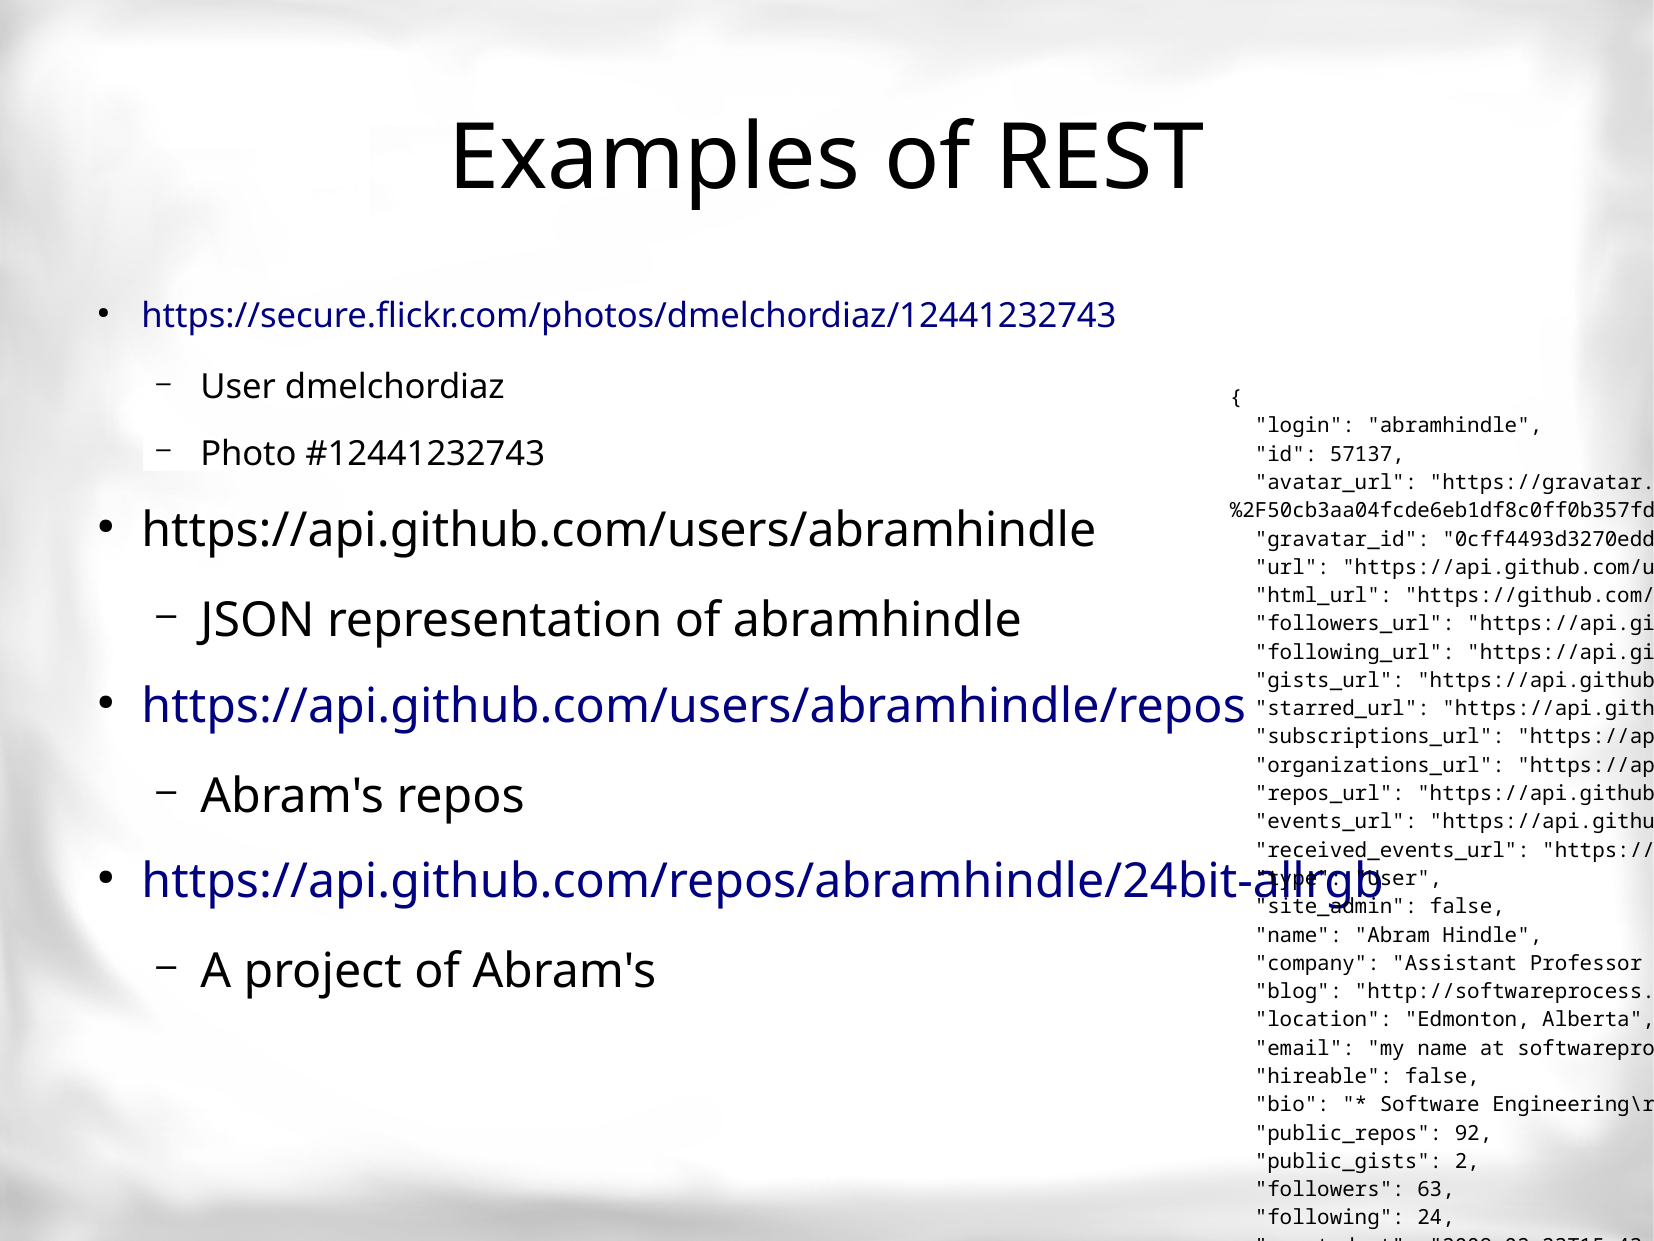

# Examples of REST
https://secure.flickr.com/photos/dmelchordiaz/12441232743
User dmelchordiaz
Photo #12441232743
https://api.github.com/users/abramhindle
JSON representation of abramhindle
https://api.github.com/users/abramhindle/repos
Abram's repos
https://api.github.com/repos/abramhindle/24bit-allrgb
A project of Abram's
{
 "login": "abramhindle",
 "id": 57137,
 "avatar_url": "https://gravatar.com/avatar/0cff4493d3270edd31414b2dad1ee9a9?d=https%3A%2F%2Fidenticons.github.com%2F50cb3aa04fcde6eb1df8c0ff0b357fd4.png&r=x",
 "gravatar_id": "0cff4493d3270edd31414b2dad1ee9a9",
 "url": "https://api.github.com/users/abramhindle",
 "html_url": "https://github.com/abramhindle",
 "followers_url": "https://api.github.com/users/abramhindle/followers",
 "following_url": "https://api.github.com/users/abramhindle/following{/other_user}",
 "gists_url": "https://api.github.com/users/abramhindle/gists{/gist_id}",
 "starred_url": "https://api.github.com/users/abramhindle/starred{/owner}{/repo}",
 "subscriptions_url": "https://api.github.com/users/abramhindle/subscriptions",
 "organizations_url": "https://api.github.com/users/abramhindle/orgs",
 "repos_url": "https://api.github.com/users/abramhindle/repos",
 "events_url": "https://api.github.com/users/abramhindle/events{/privacy}",
 "received_events_url": "https://api.github.com/users/abramhindle/received_events",
 "type": "User",
 "site_admin": false,
 "name": "Abram Hindle",
 "company": "Assistant Professor at University of Alberta",
 "blog": "http://softwareprocess.es",
 "location": "Edmonton, Alberta",
 "email": "my name at softwareprocess dot es",
 "hireable": false,
 "bio": "* Software Engineering\r\n* Computer Music",
 "public_repos": 92,
 "public_gists": 2,
 "followers": 63,
 "following": 24,
 "created_at": "2009-02-23T15:43:47Z",
 "updated_at": "2014-02-10T19:47:31Z"
}